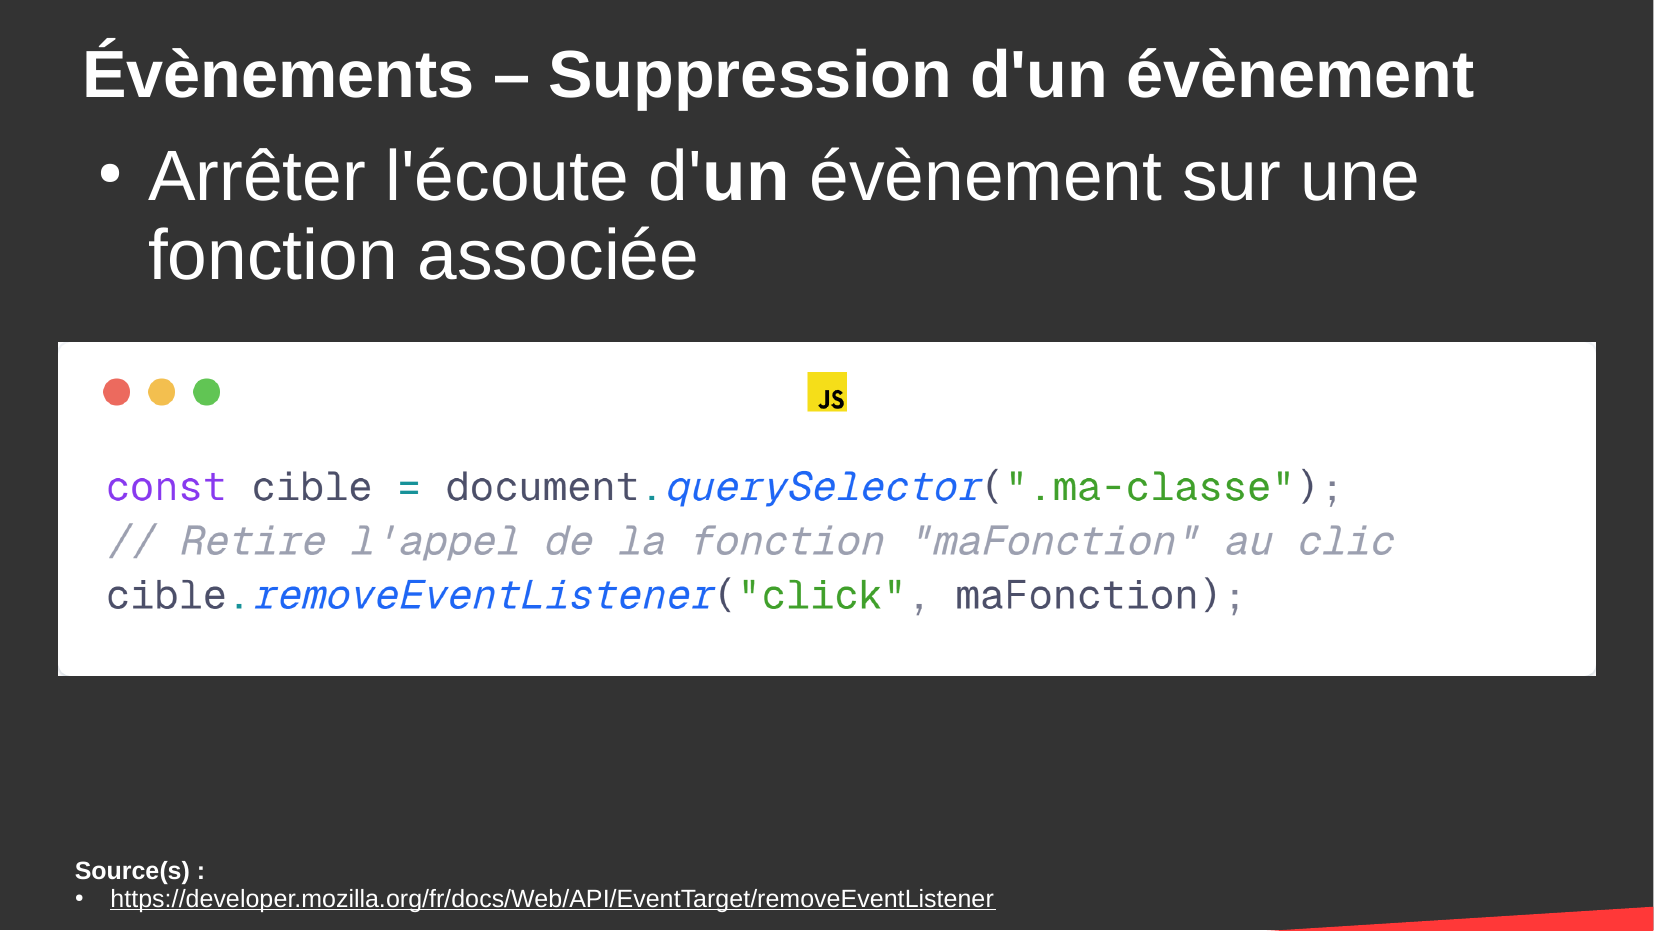

# Évènements – Suppression d'un évènement
Arrêter l'écoute d'un évènement sur une fonction associée
Source(s) :
https://developer.mozilla.org/fr/docs/Web/API/EventTarget/removeEventListener